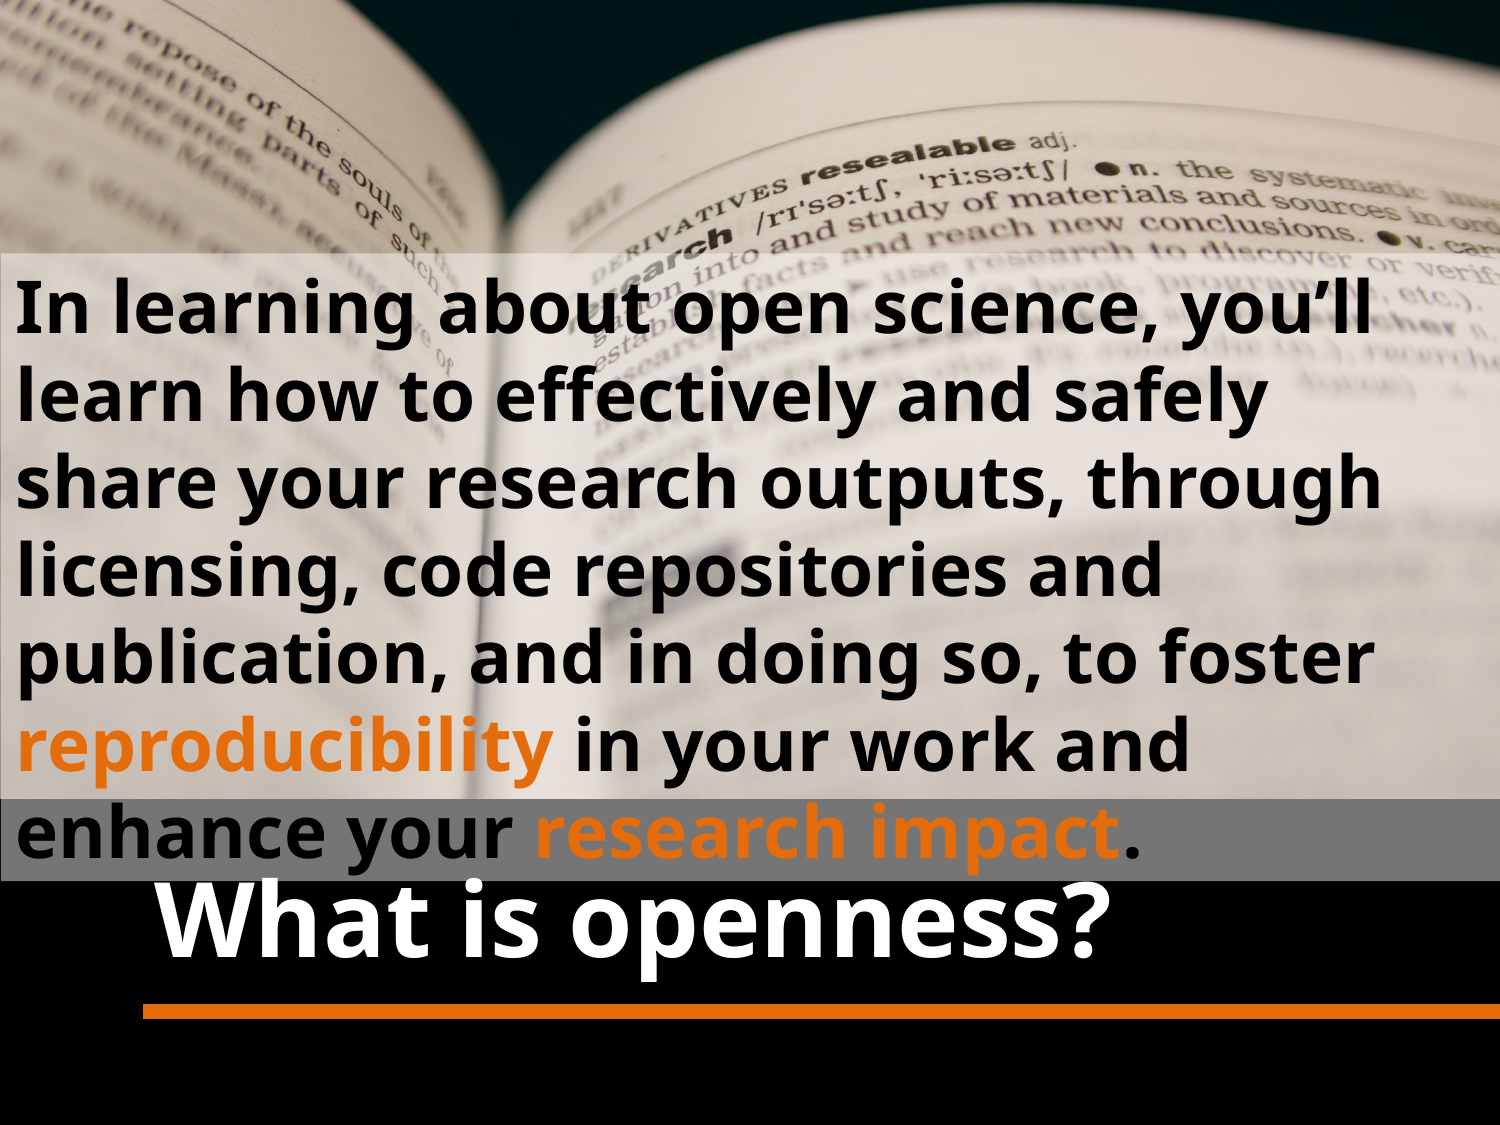

In learning about open science, you’ll learn how to effectively and safely share your research outputs, through licensing, code repositories and publication, and in doing so, to foster reproducibility in your work and enhance your research impact.
What is openness?